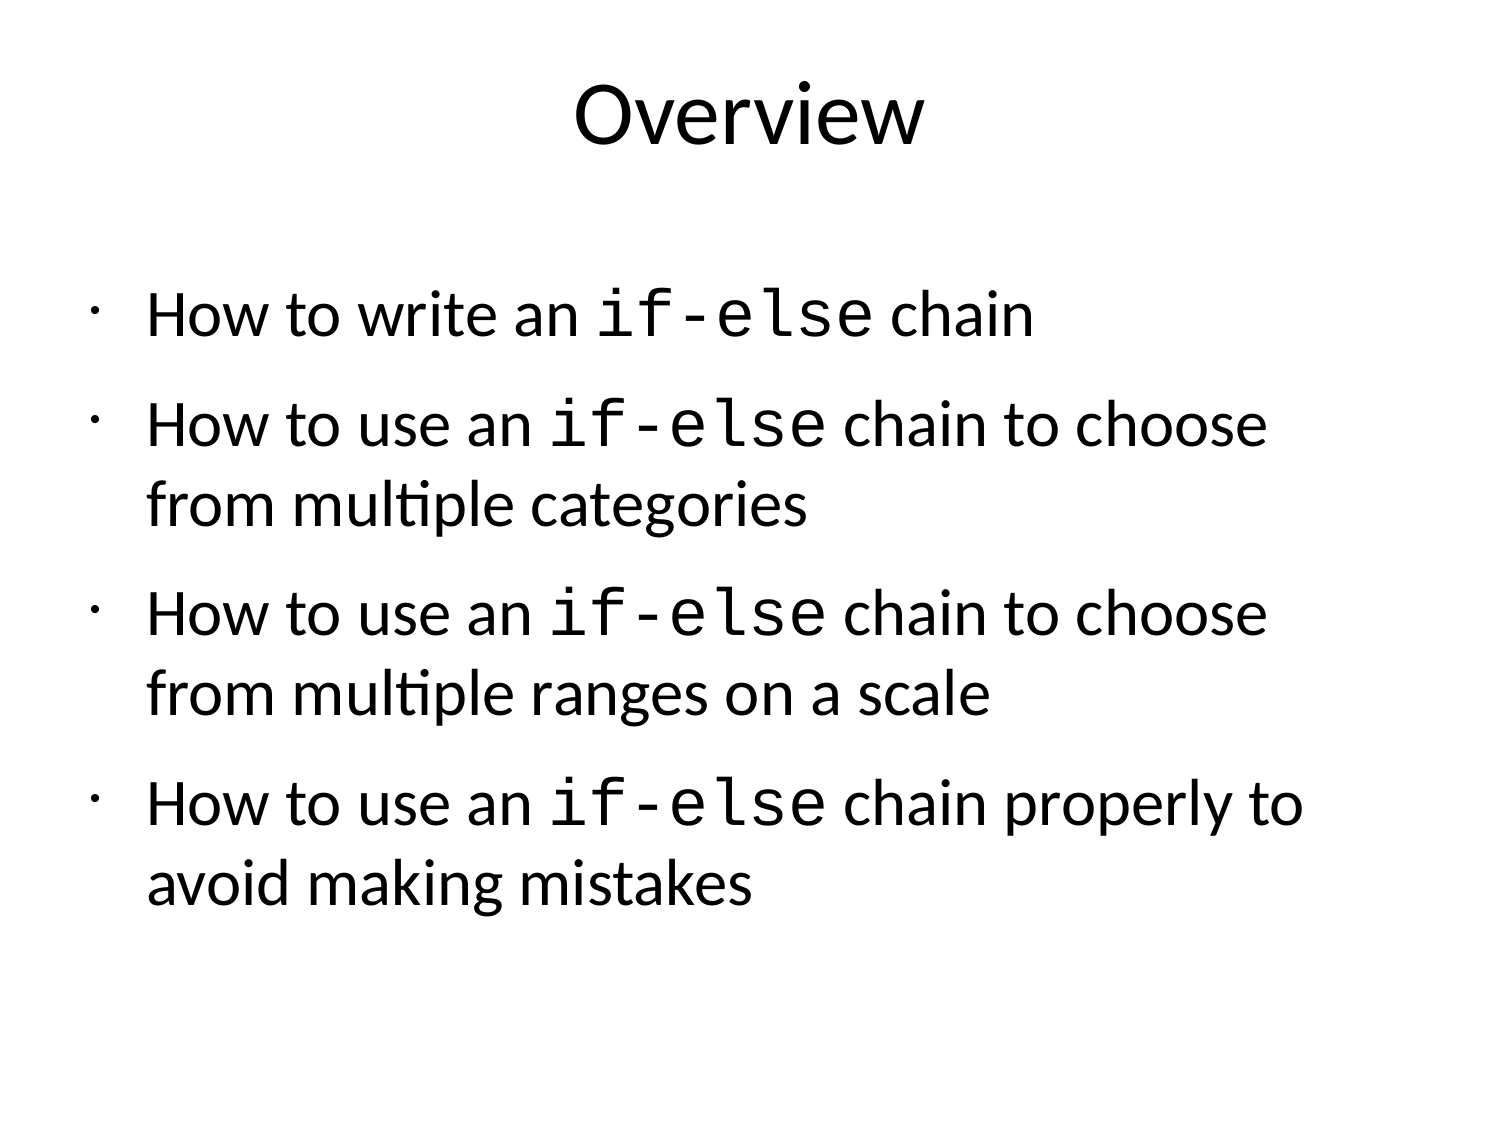

# Overview
How to write an if-else chain
How to use an if-else chain to choose from multiple categories
How to use an if-else chain to choose from multiple ranges on a scale
How to use an if-else chain properly to avoid making mistakes